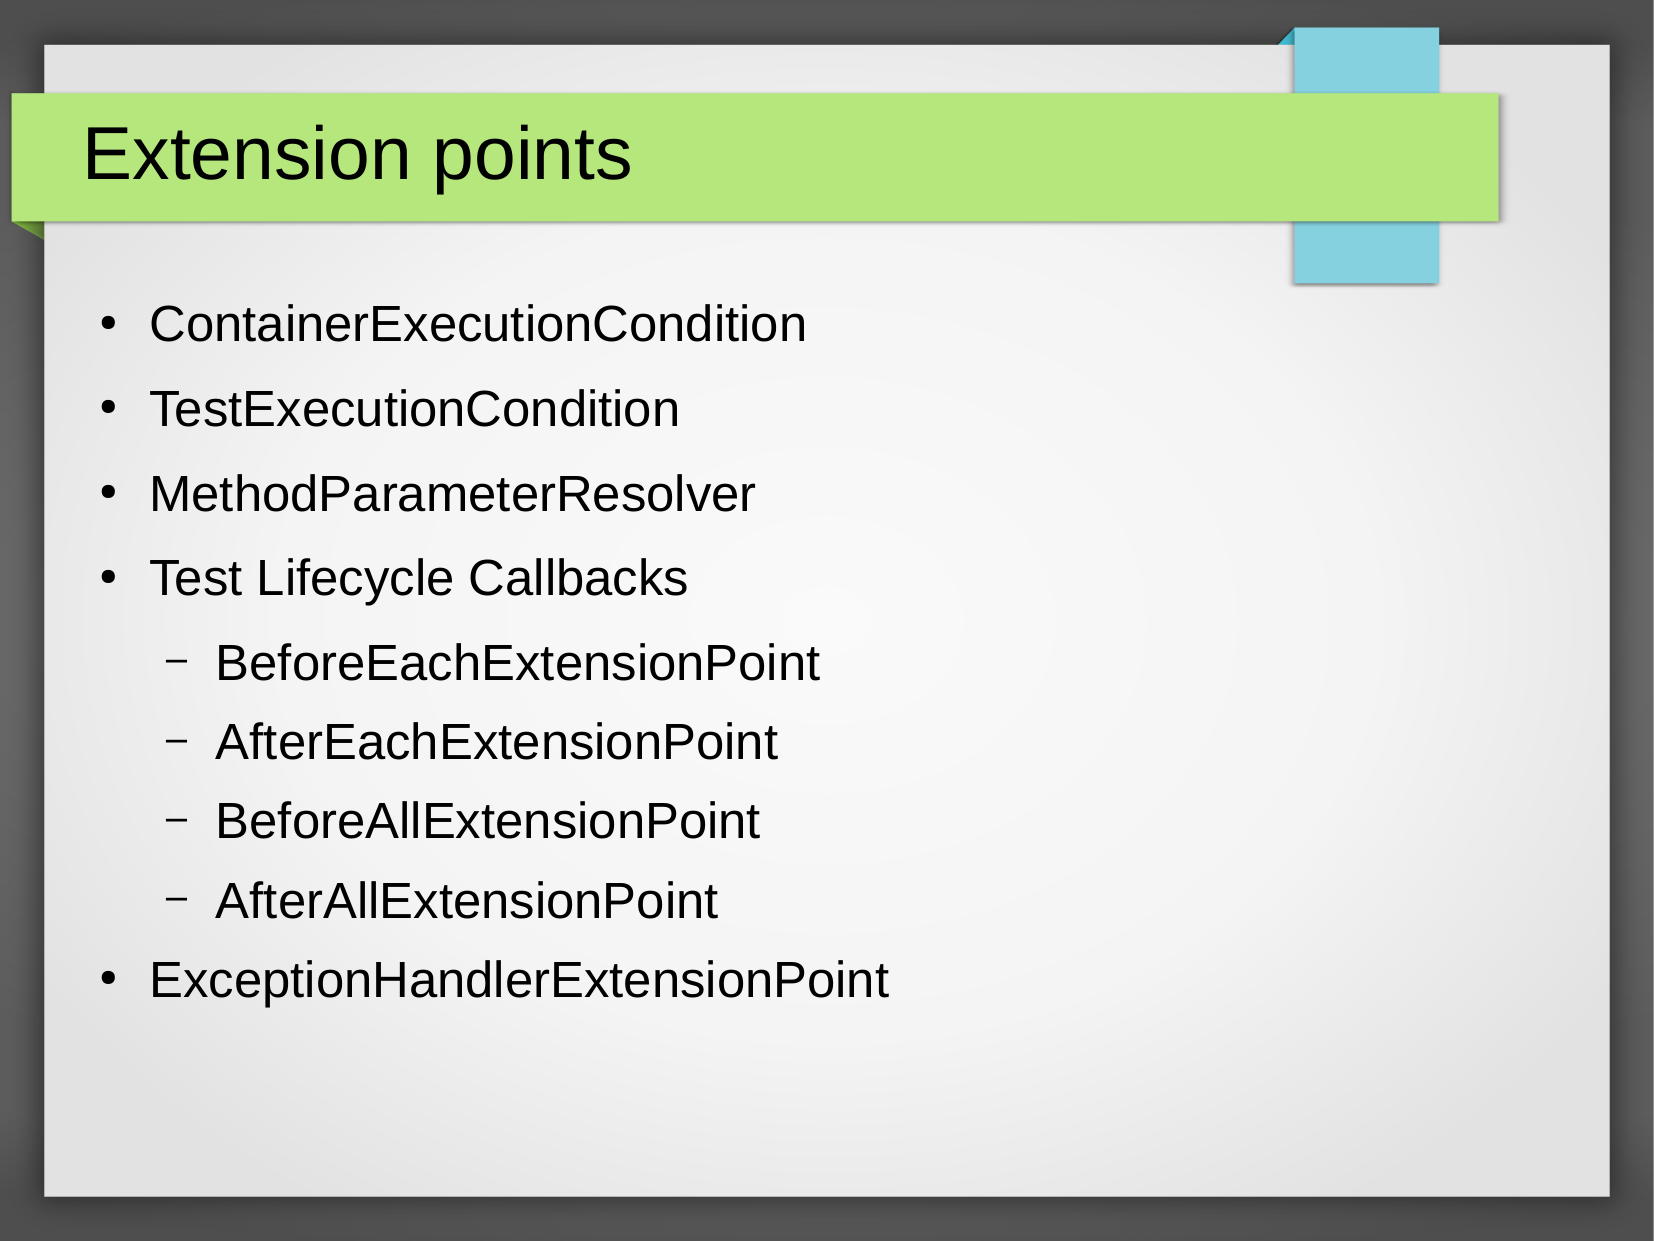

# Extension points
ContainerExecutionCondition
TestExecutionCondition
MethodParameterResolver
Test Lifecycle Callbacks
BeforeEachExtensionPoint
AfterEachExtensionPoint
BeforeAllExtensionPoint
AfterAllExtensionPoint
ExceptionHandlerExtensionPoint